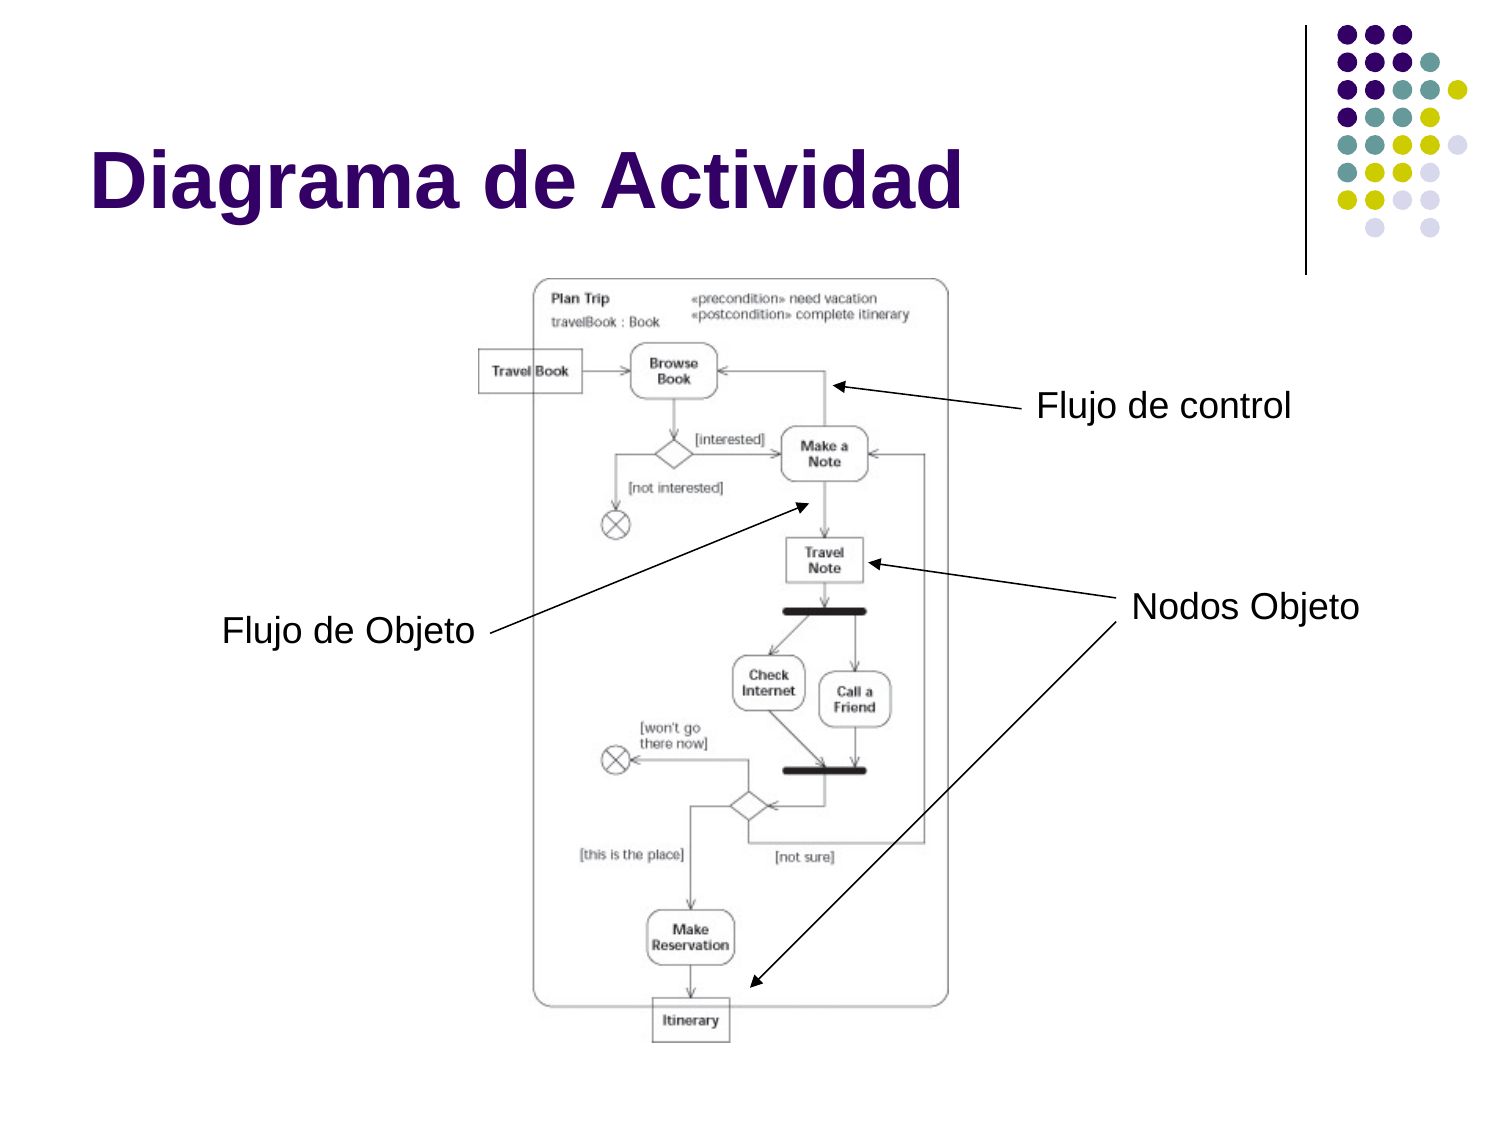

# Diagrama de Actividad
Flujo de control
Nodos Objeto
Flujo de Objeto